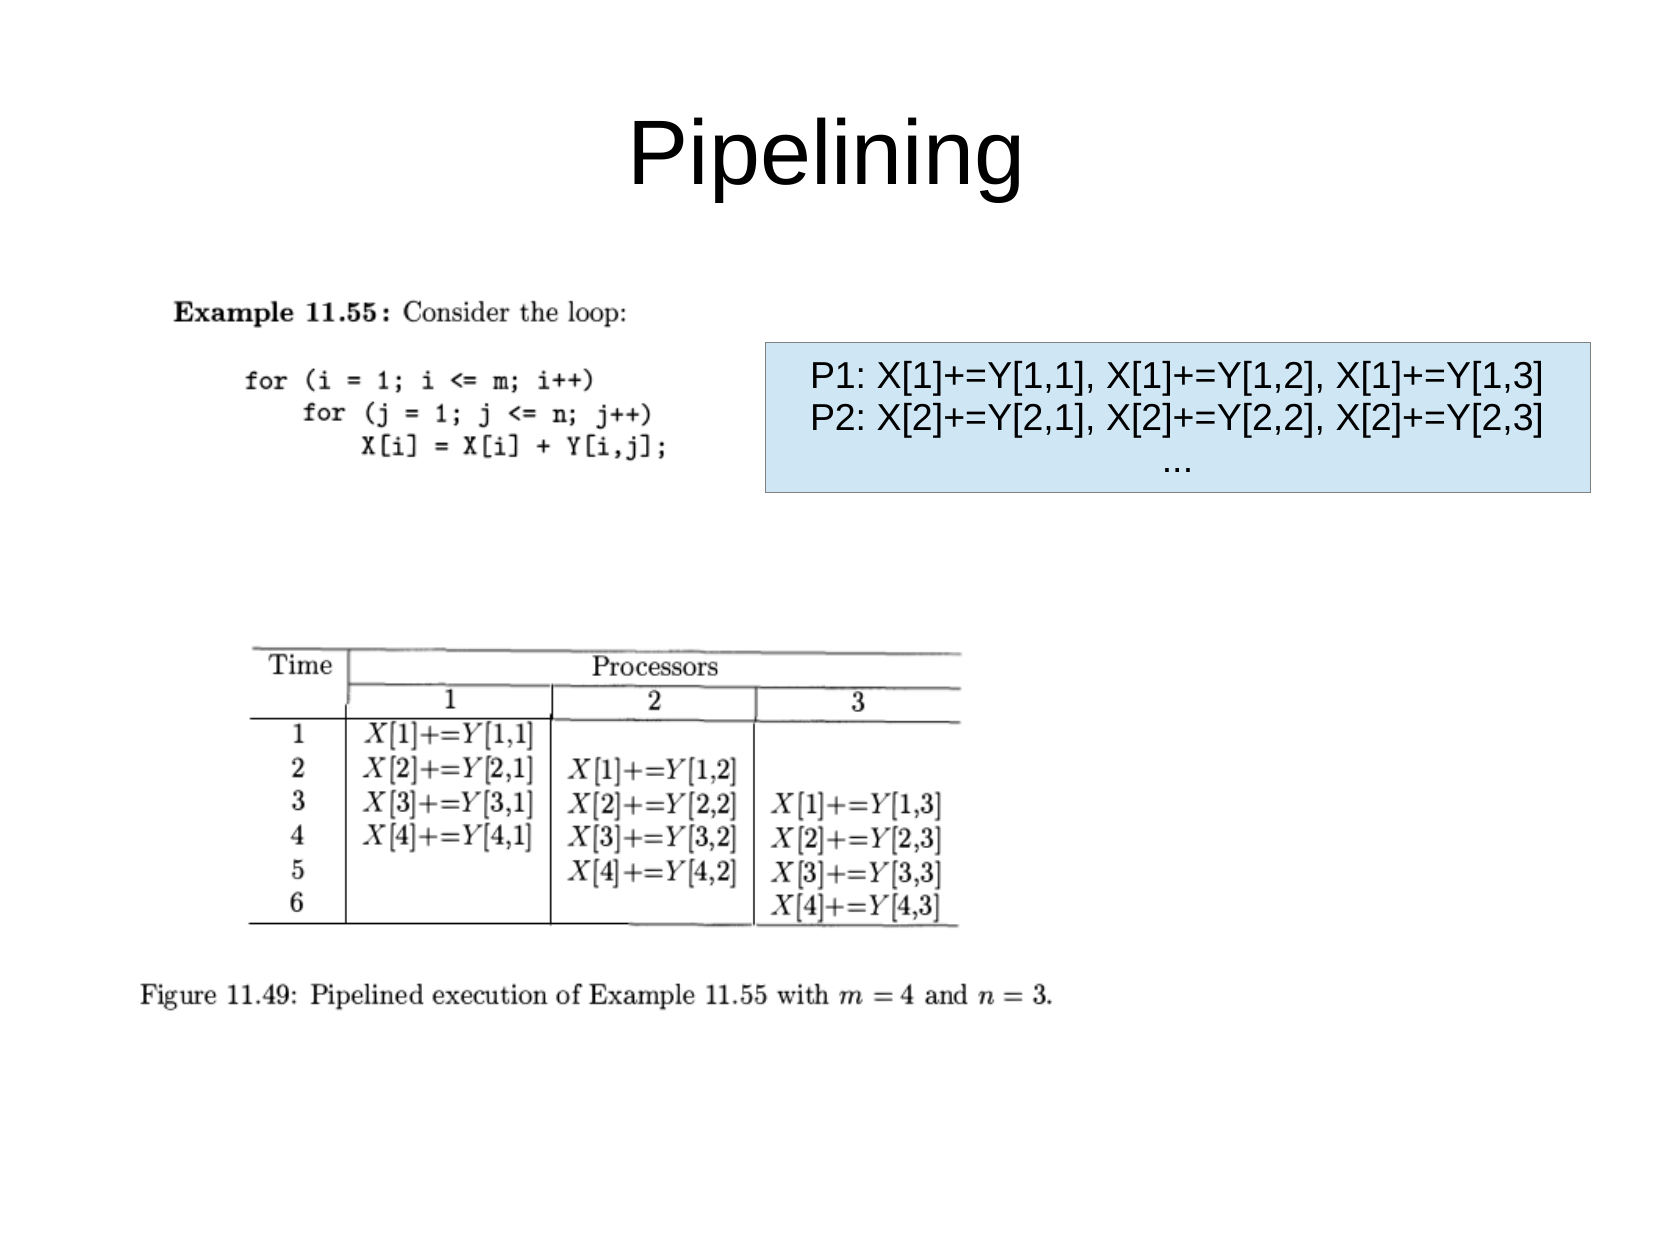

# Pipelining
P1: X[1]+=Y[1,1], X[1]+=Y[1,2], X[1]+=Y[1,3]
P2: X[2]+=Y[2,1], X[2]+=Y[2,2], X[2]+=Y[2,3]
...